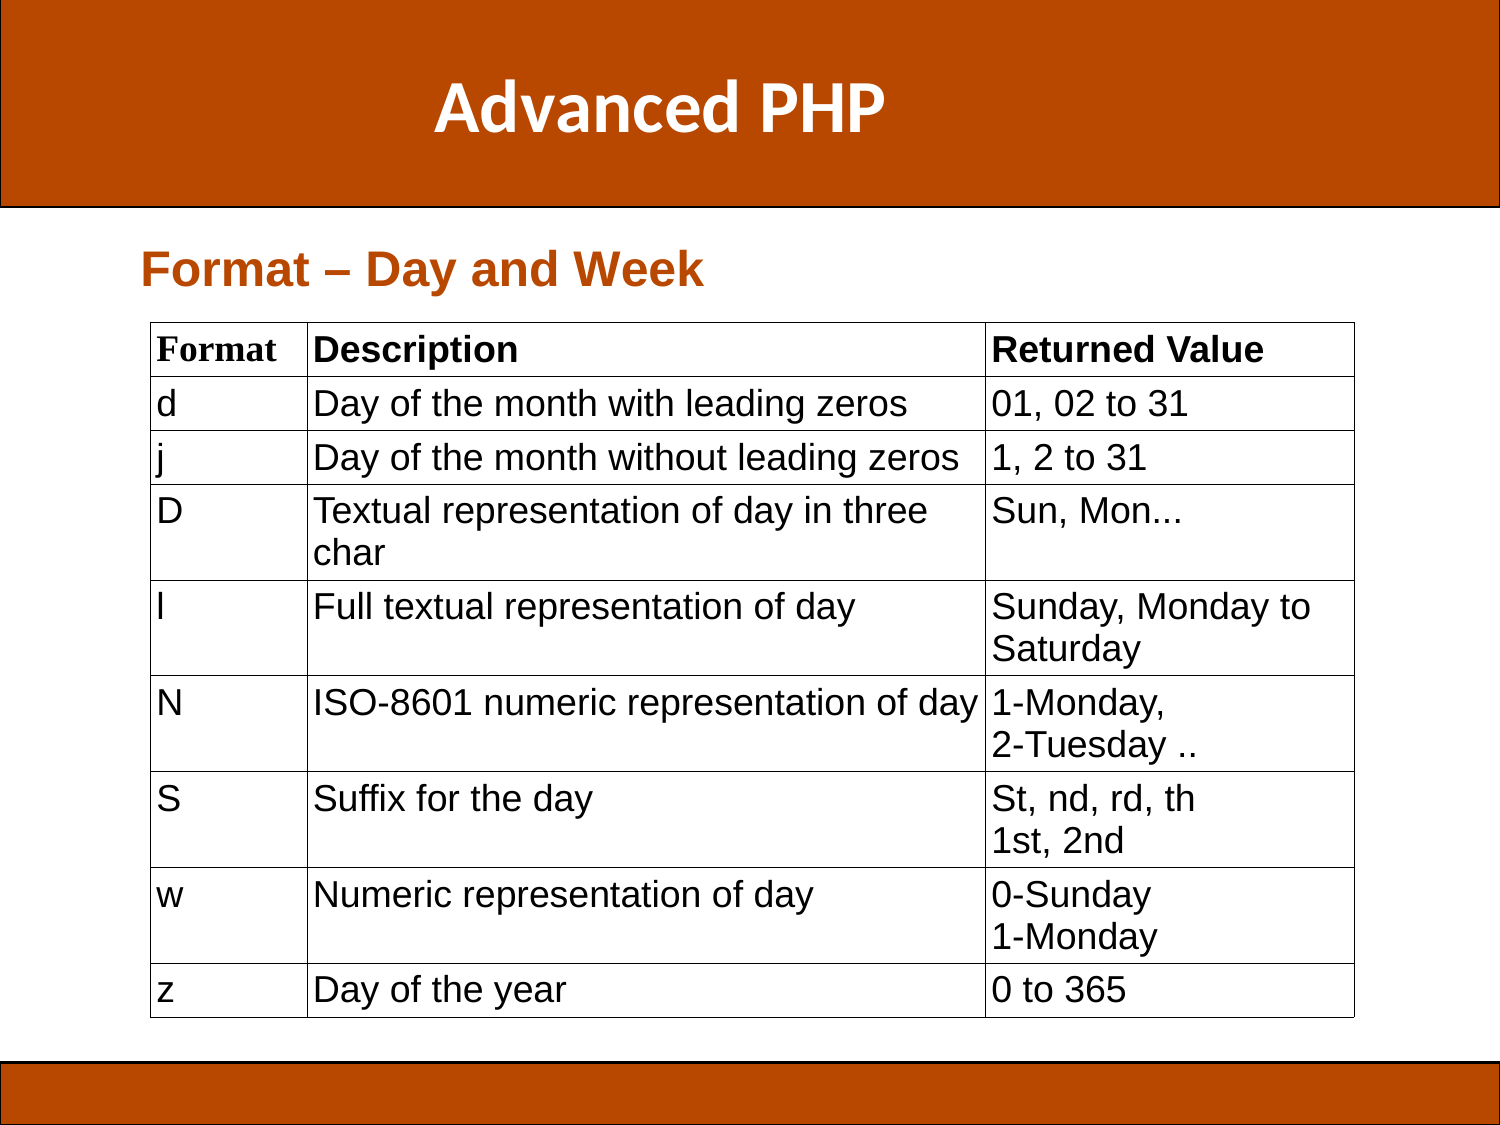

Advanced PHP
# Format – Day and Week
| Format | Description | Returned Value |
| --- | --- | --- |
| d | Day of the month with leading zeros | 01, 02 to 31 |
| j | Day of the month without leading zeros | 1, 2 to 31 |
| D | Textual representation of day in three char | Sun, Mon... |
| l | Full textual representation of day | Sunday, Monday to Saturday |
| N | ISO-8601 numeric representation of day | 1-Monday, 2-Tuesday .. |
| S | Suffix for the day | St, nd, rd, th 1st, 2nd |
| w | Numeric representation of day | 0-Sunday 1-Monday |
| z | Day of the year | 0 to 365 |